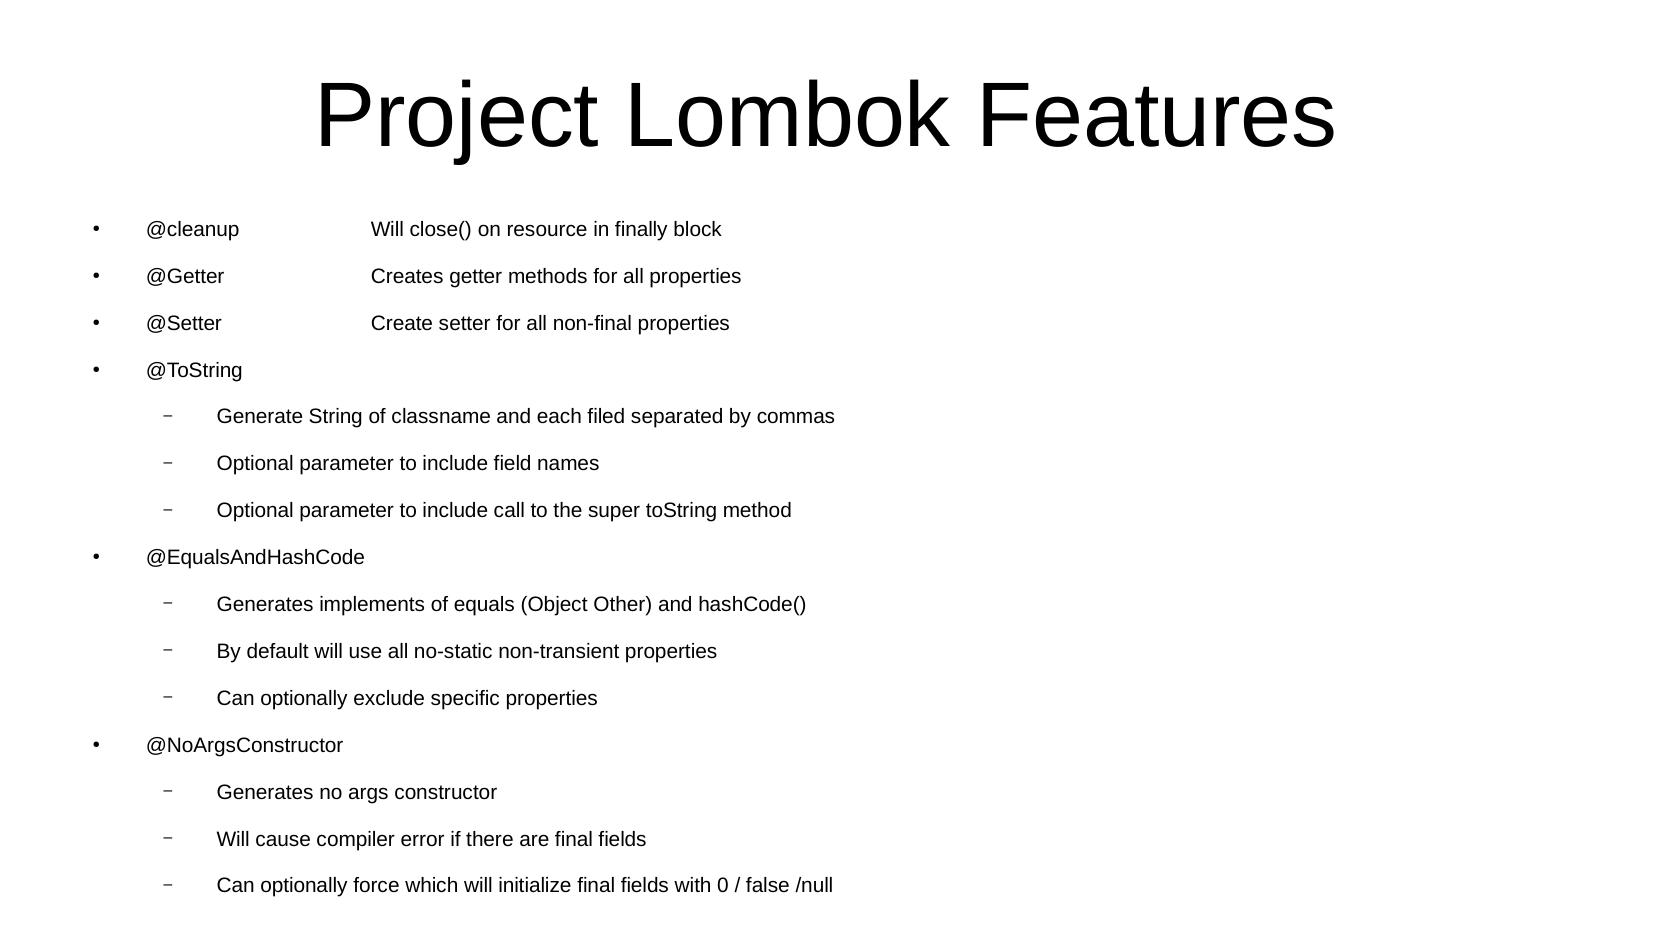

# Project Lombok Features
@cleanup		Will close() on resource in finally block
@Getter 		Creates getter methods for all properties
@Setter		Create setter for all non-final properties
@ToString
Generate String of classname and each filed separated by commas
Optional parameter to include field names
Optional parameter to include call to the super toString method
@EqualsAndHashCode
Generates implements of equals (Object Other) and hashCode()
By default will use all no-static non-transient properties
Can optionally exclude specific properties
@NoArgsConstructor
Generates no args constructor
Will cause compiler error if there are final fields
Can optionally force which will initialize final fields with 0 / false /null